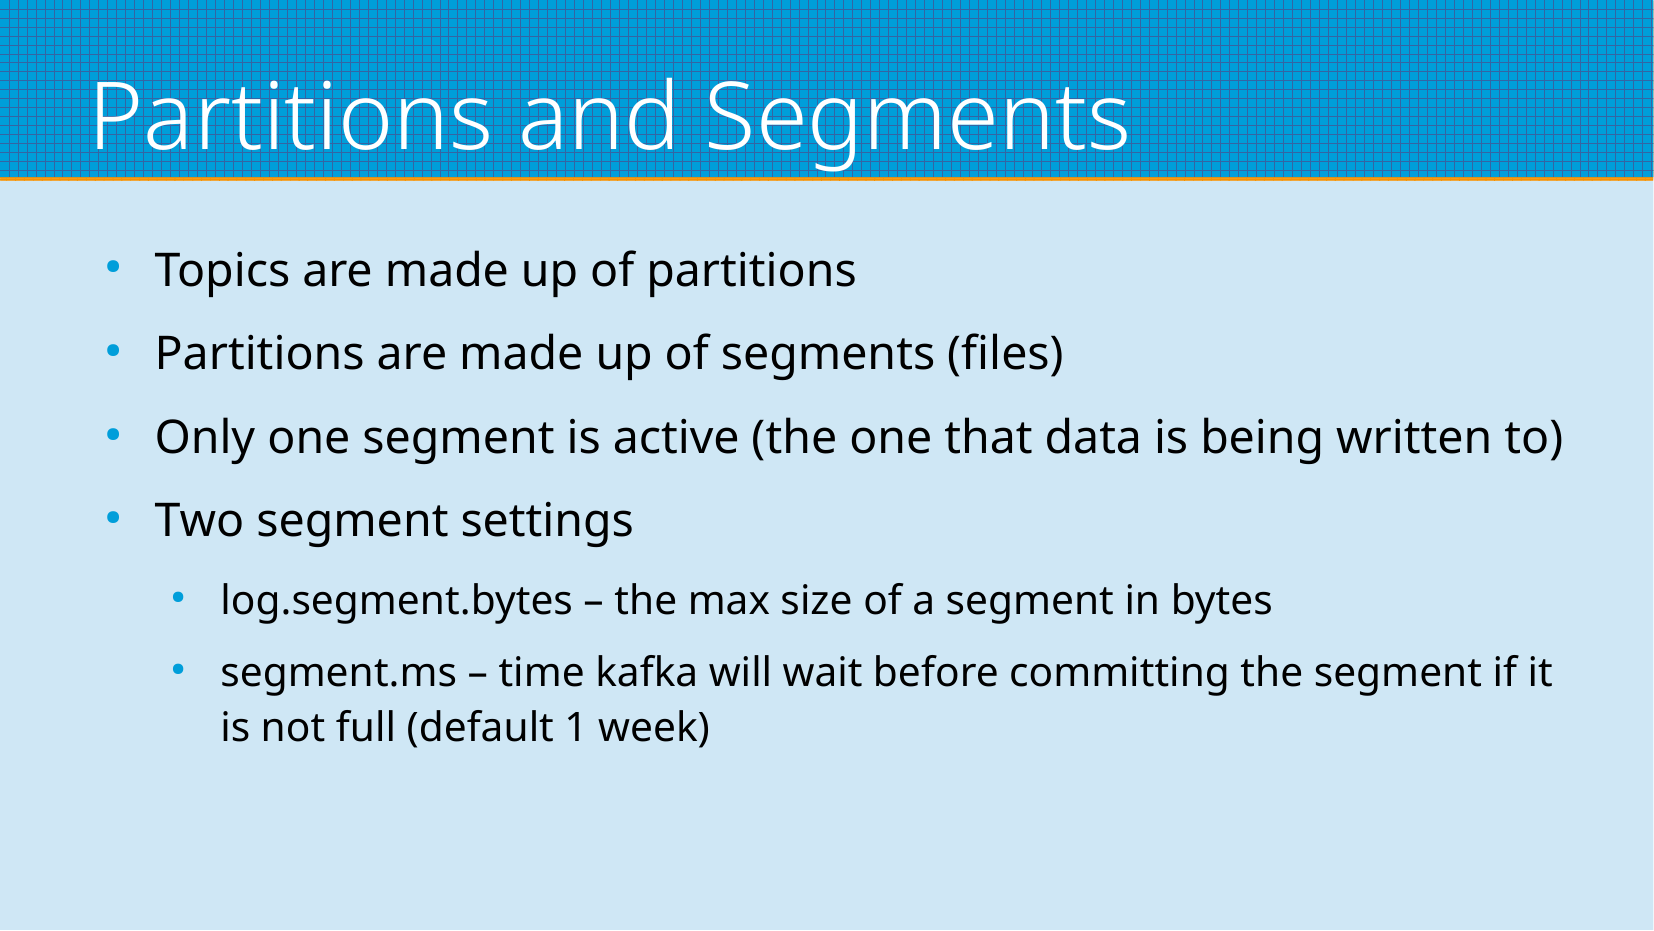

# Partitions and Segments
Topics are made up of partitions
Partitions are made up of segments (files)
Only one segment is active (the one that data is being written to)
Two segment settings
log.segment.bytes – the max size of a segment in bytes
segment.ms – time kafka will wait before committing the segment if it is not full (default 1 week)